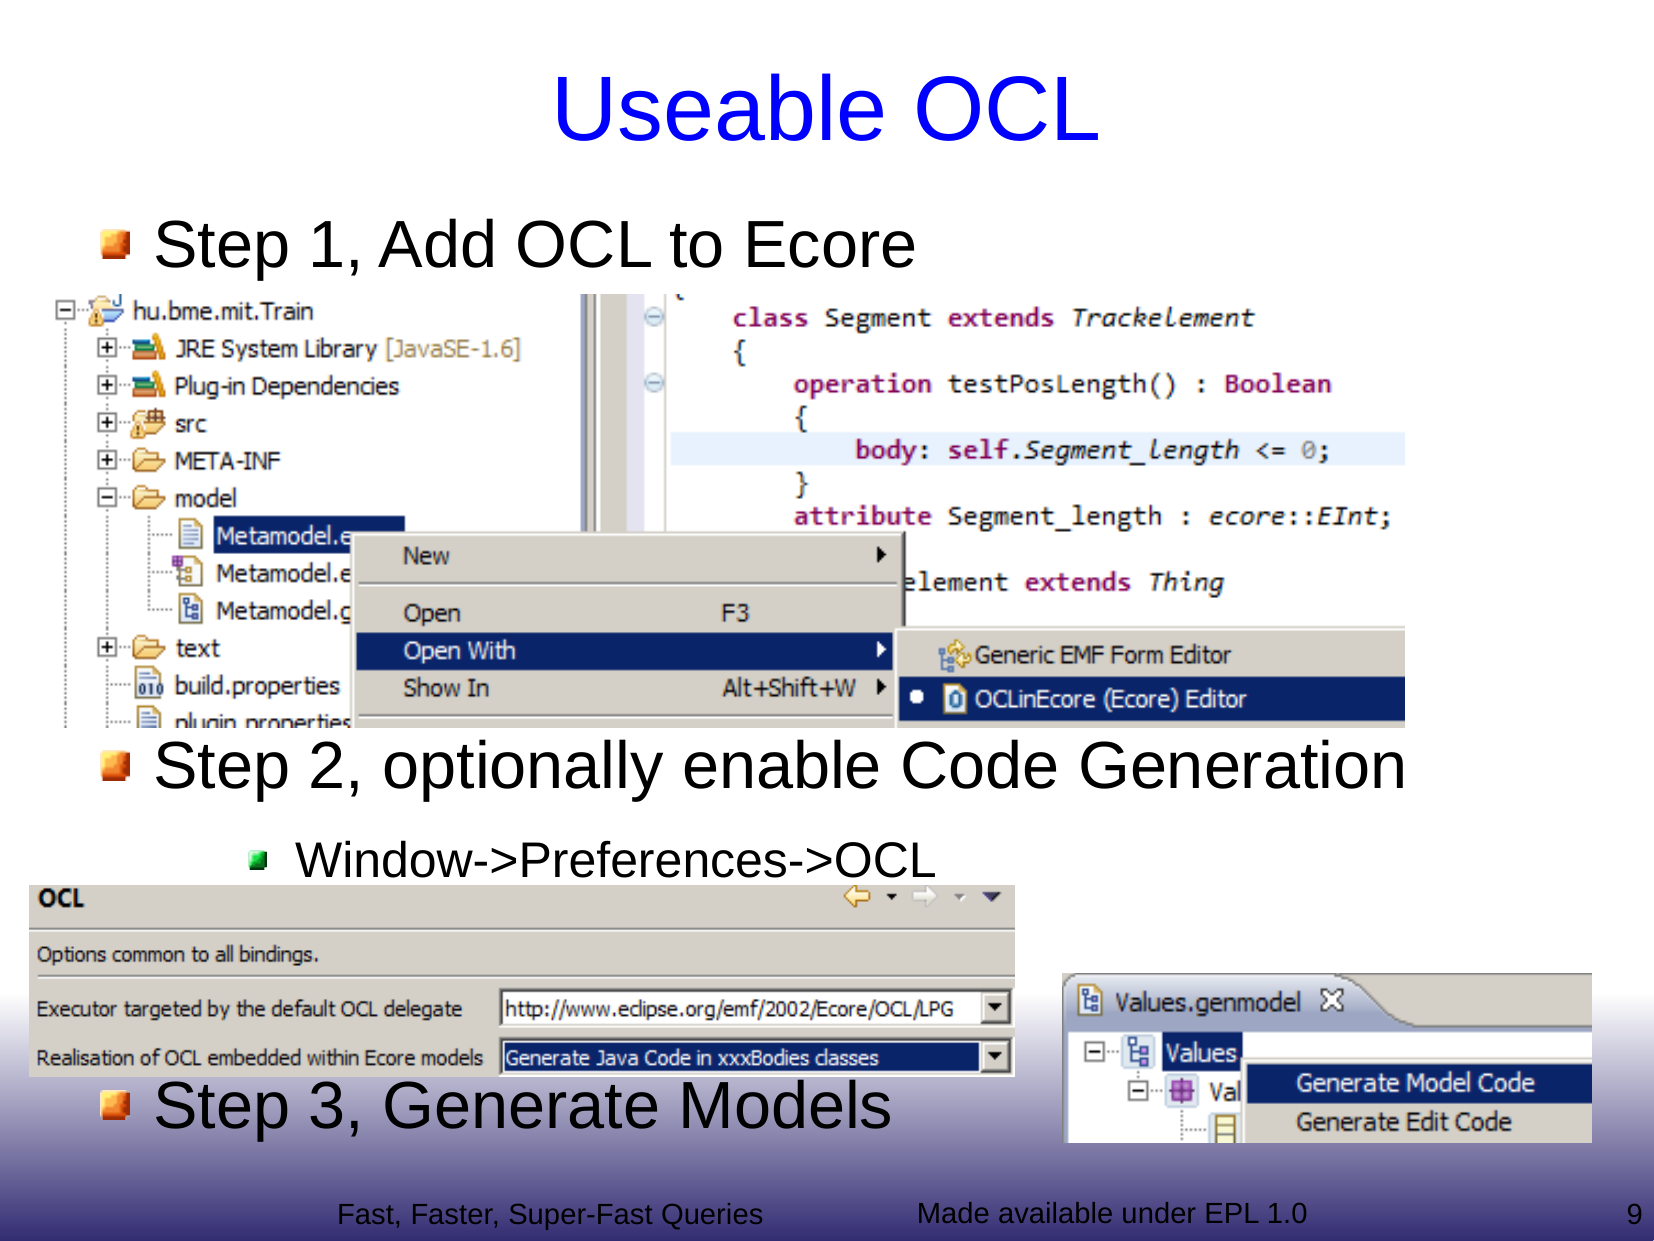

# Useable OCL
Step 1, Add OCL to Ecore
Step 2, optionally enable Code Generation
Window->Preferences->OCL
Step 3, Generate Models
Fast, Faster, Super-Fast Queries
9